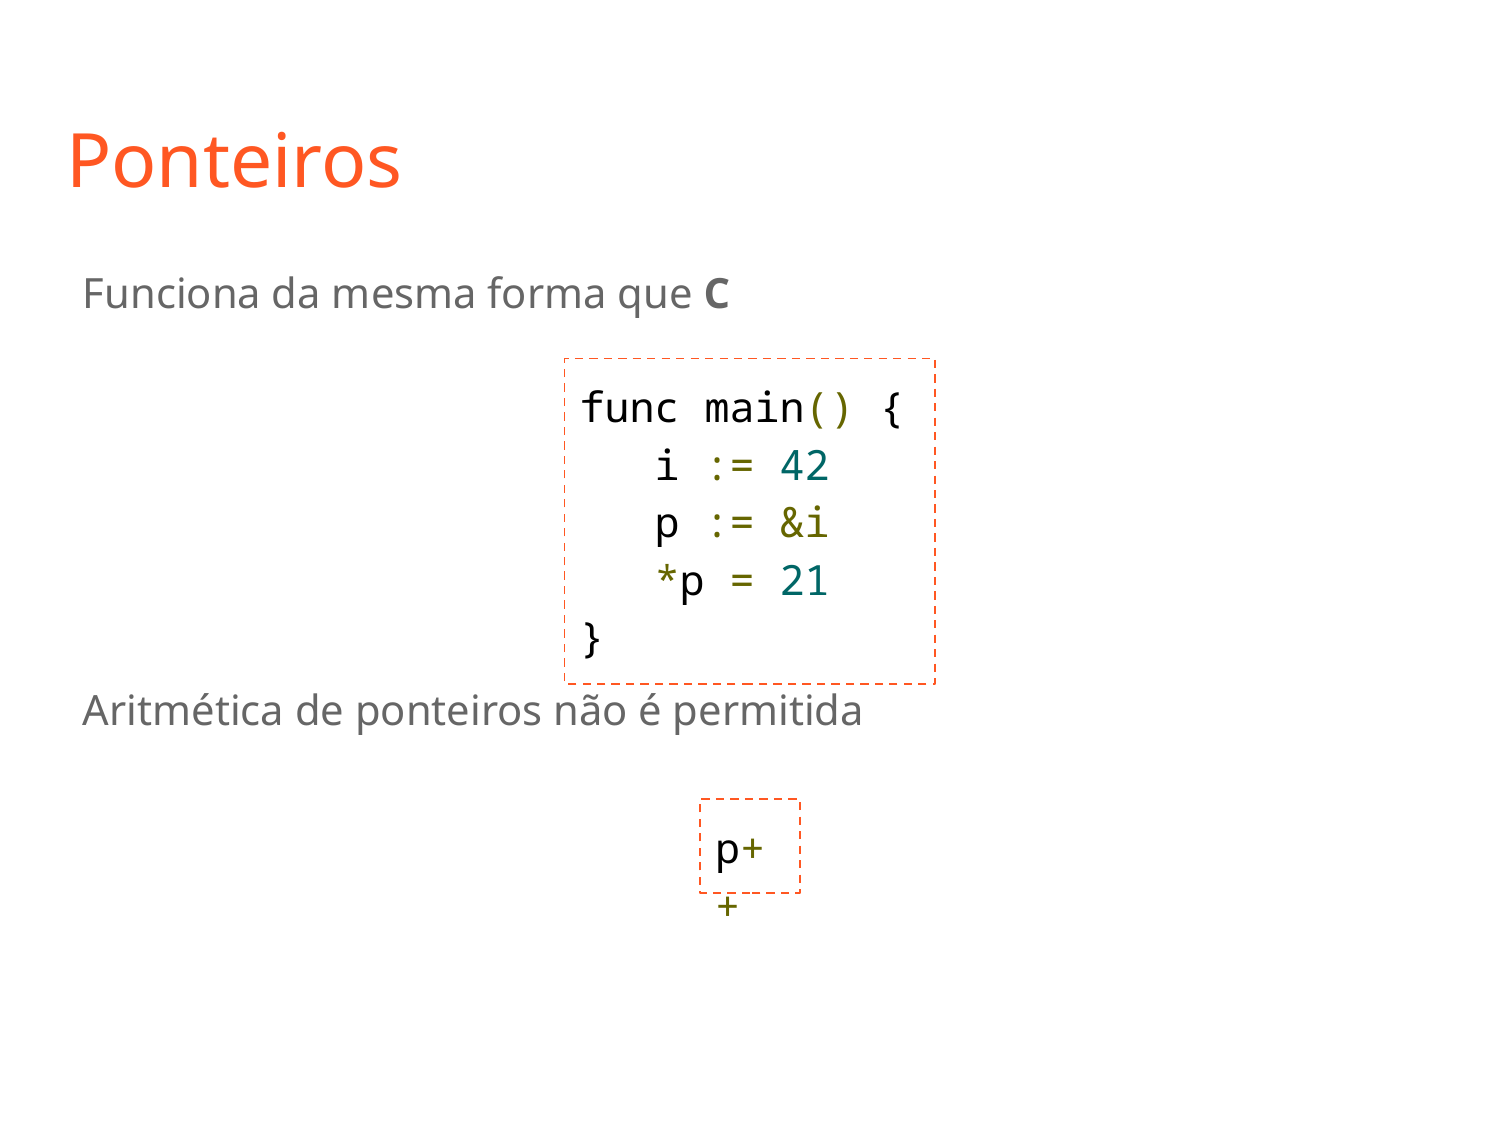

# Ponteiros
Funciona da mesma forma que C
Aritmética de ponteiros não é permitida
func main() {
	i := 42
	p := &i
	*p = 21
}
p++